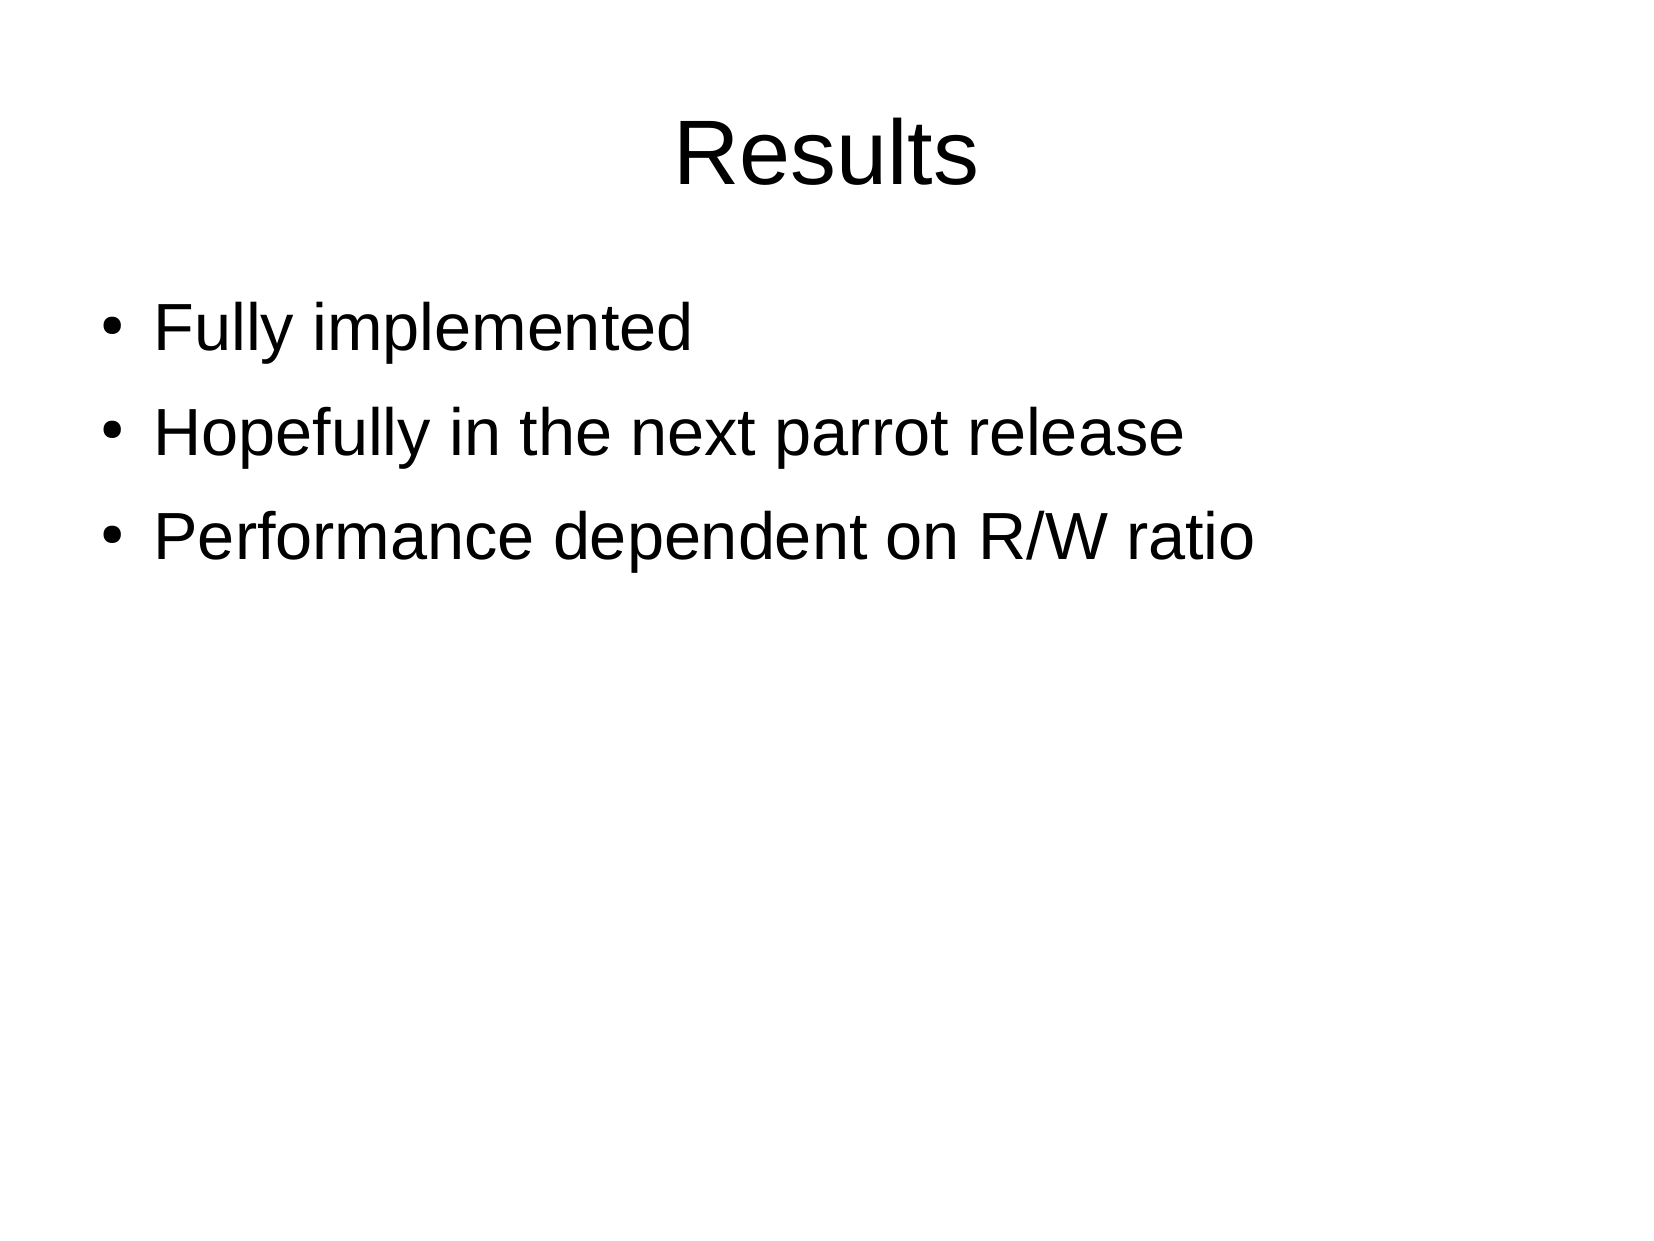

# Results
Fully implemented
Hopefully in the next parrot release
Performance dependent on R/W ratio